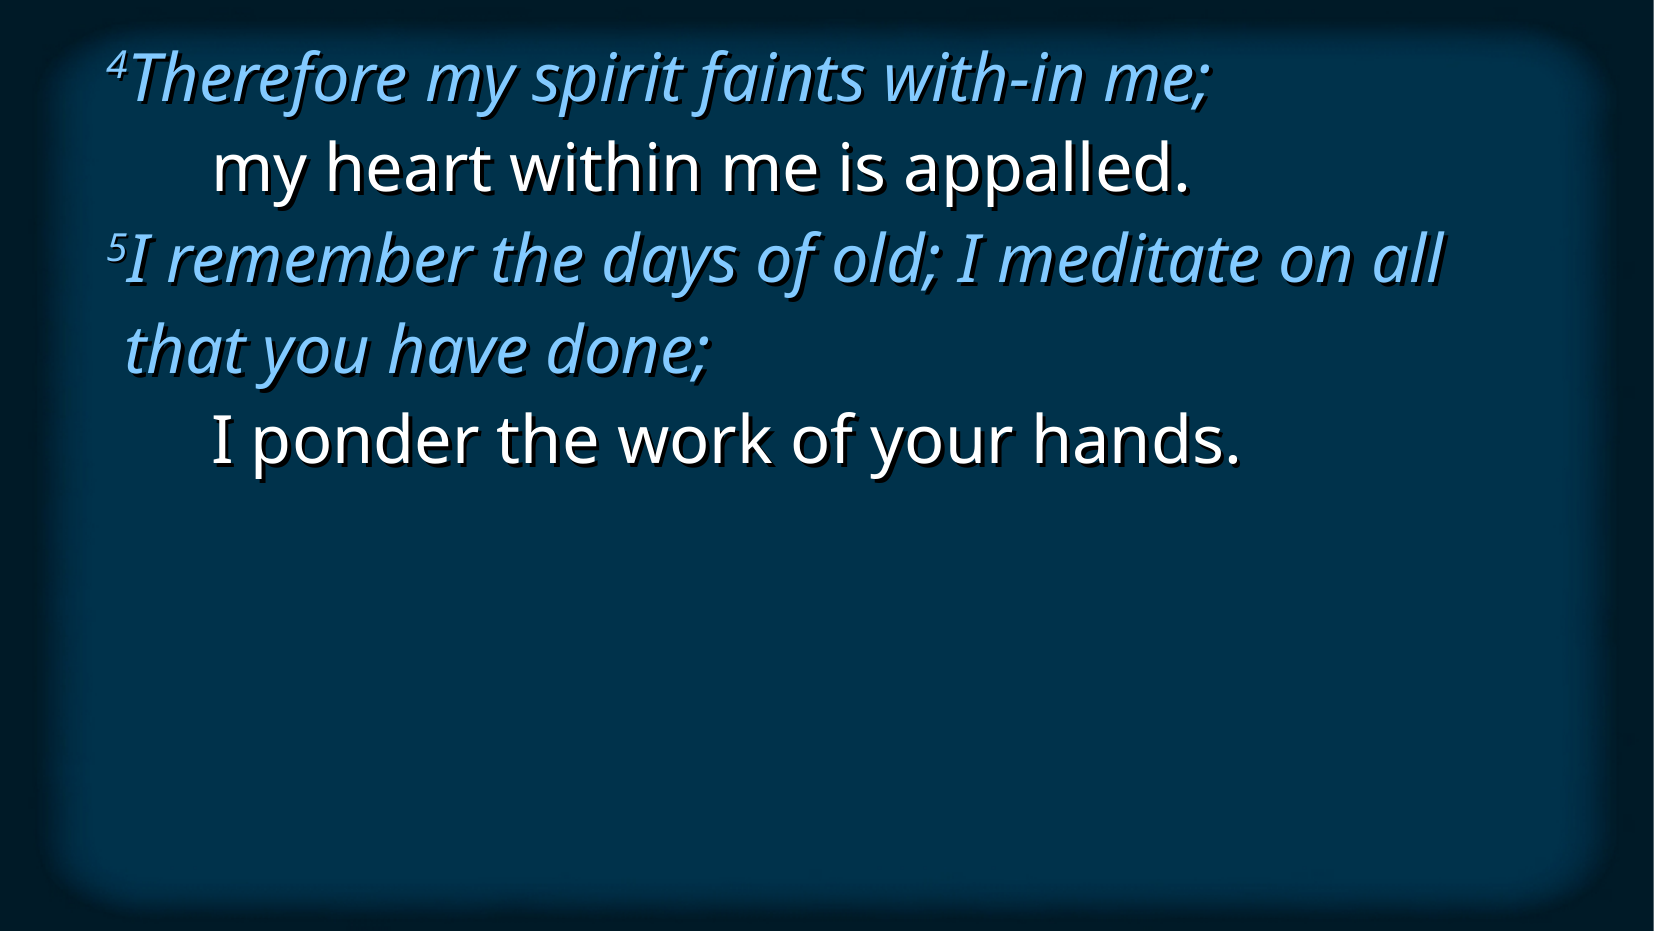

4Therefore my spirit faints with-in me;
 my heart within me is appalled.
5I remember the days of old; I meditate on all that you have done;
 I ponder the work of your hands.